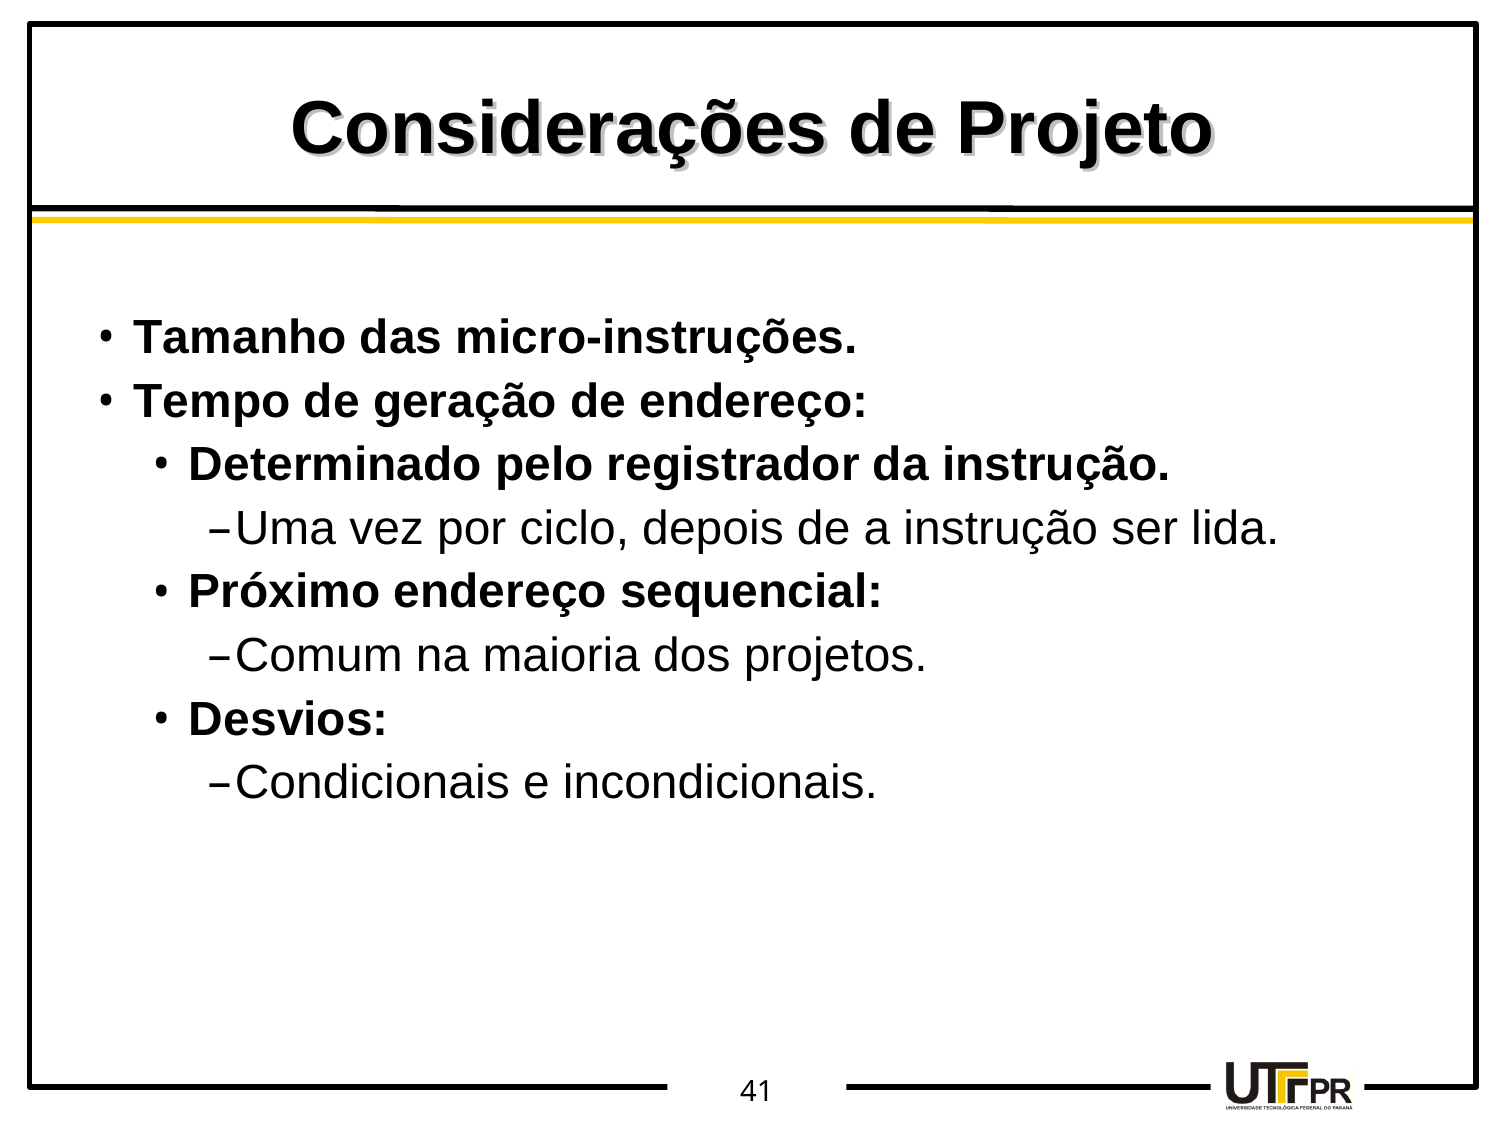

Considerações de Projeto
# Tamanho das micro-instruções.
Tempo de geração de endereço:
Determinado pelo registrador da instrução.
Uma vez por ciclo, depois de a instrução ser lida.
Próximo endereço sequencial:
Comum na maioria dos projetos.
Desvios:
Condicionais e incondicionais.